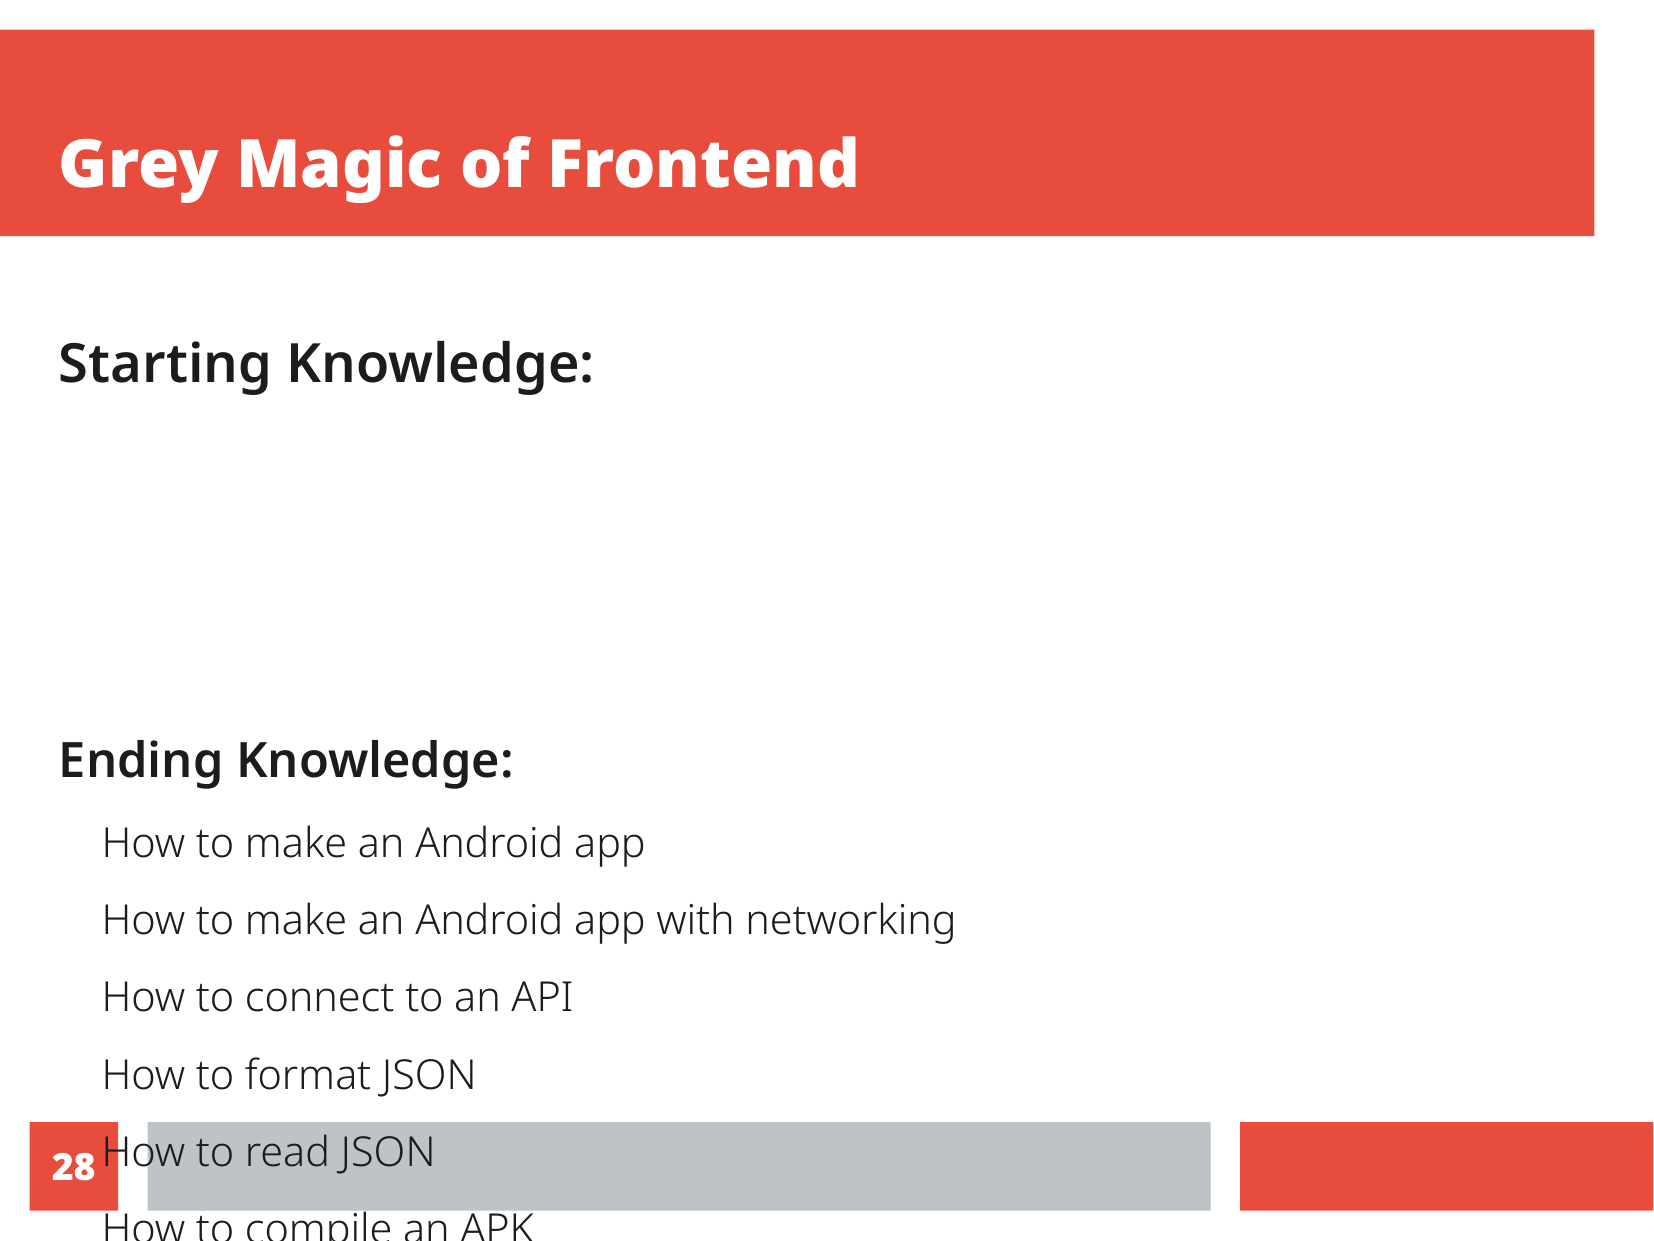

# Grey Magic of Frontend
Starting Knowledge:
Ending Knowledge:
How to make an Android app
How to make an Android app with networking
How to connect to an API
How to format JSON
How to read JSON
How to compile an APK
28